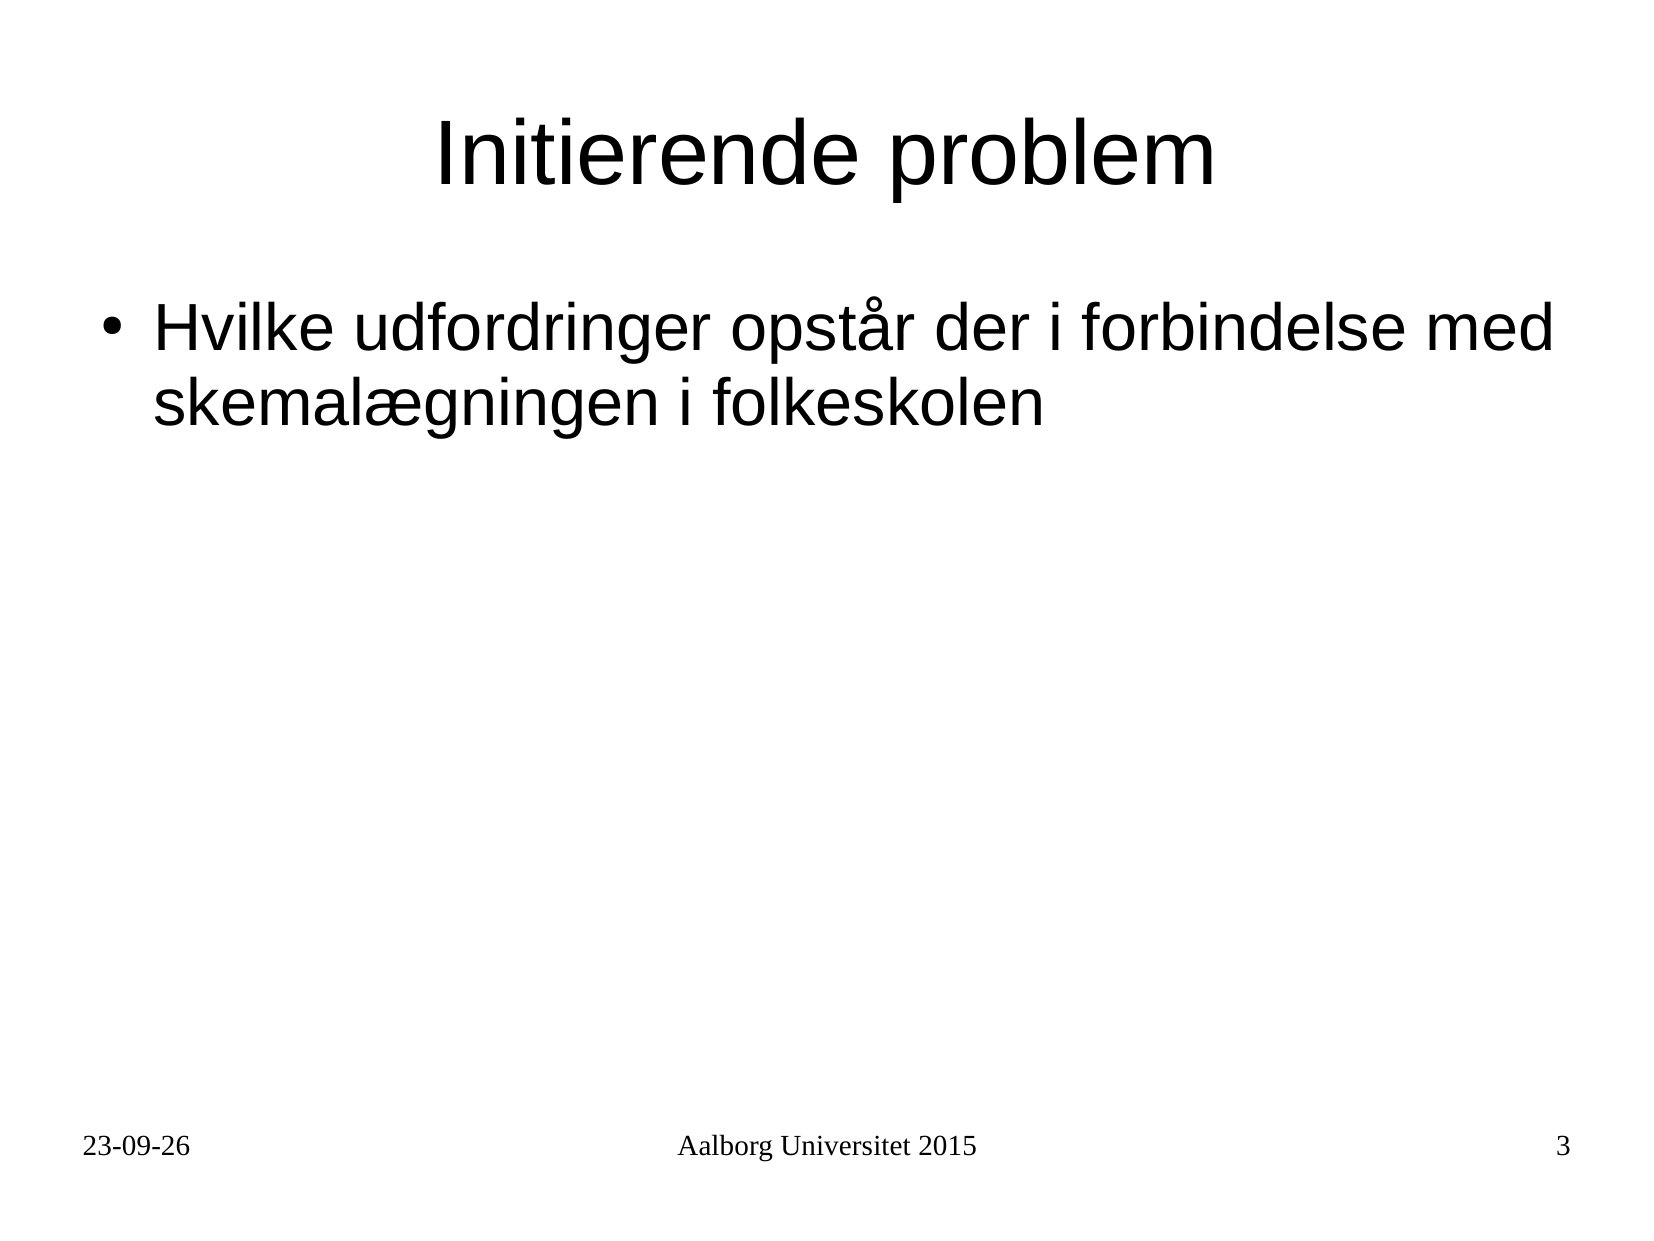

# Initierende problem
Hvilke udfordringer opstår der i forbindelse med skemalægningen i folkeskolen
Aalborg Universitet 2015
3